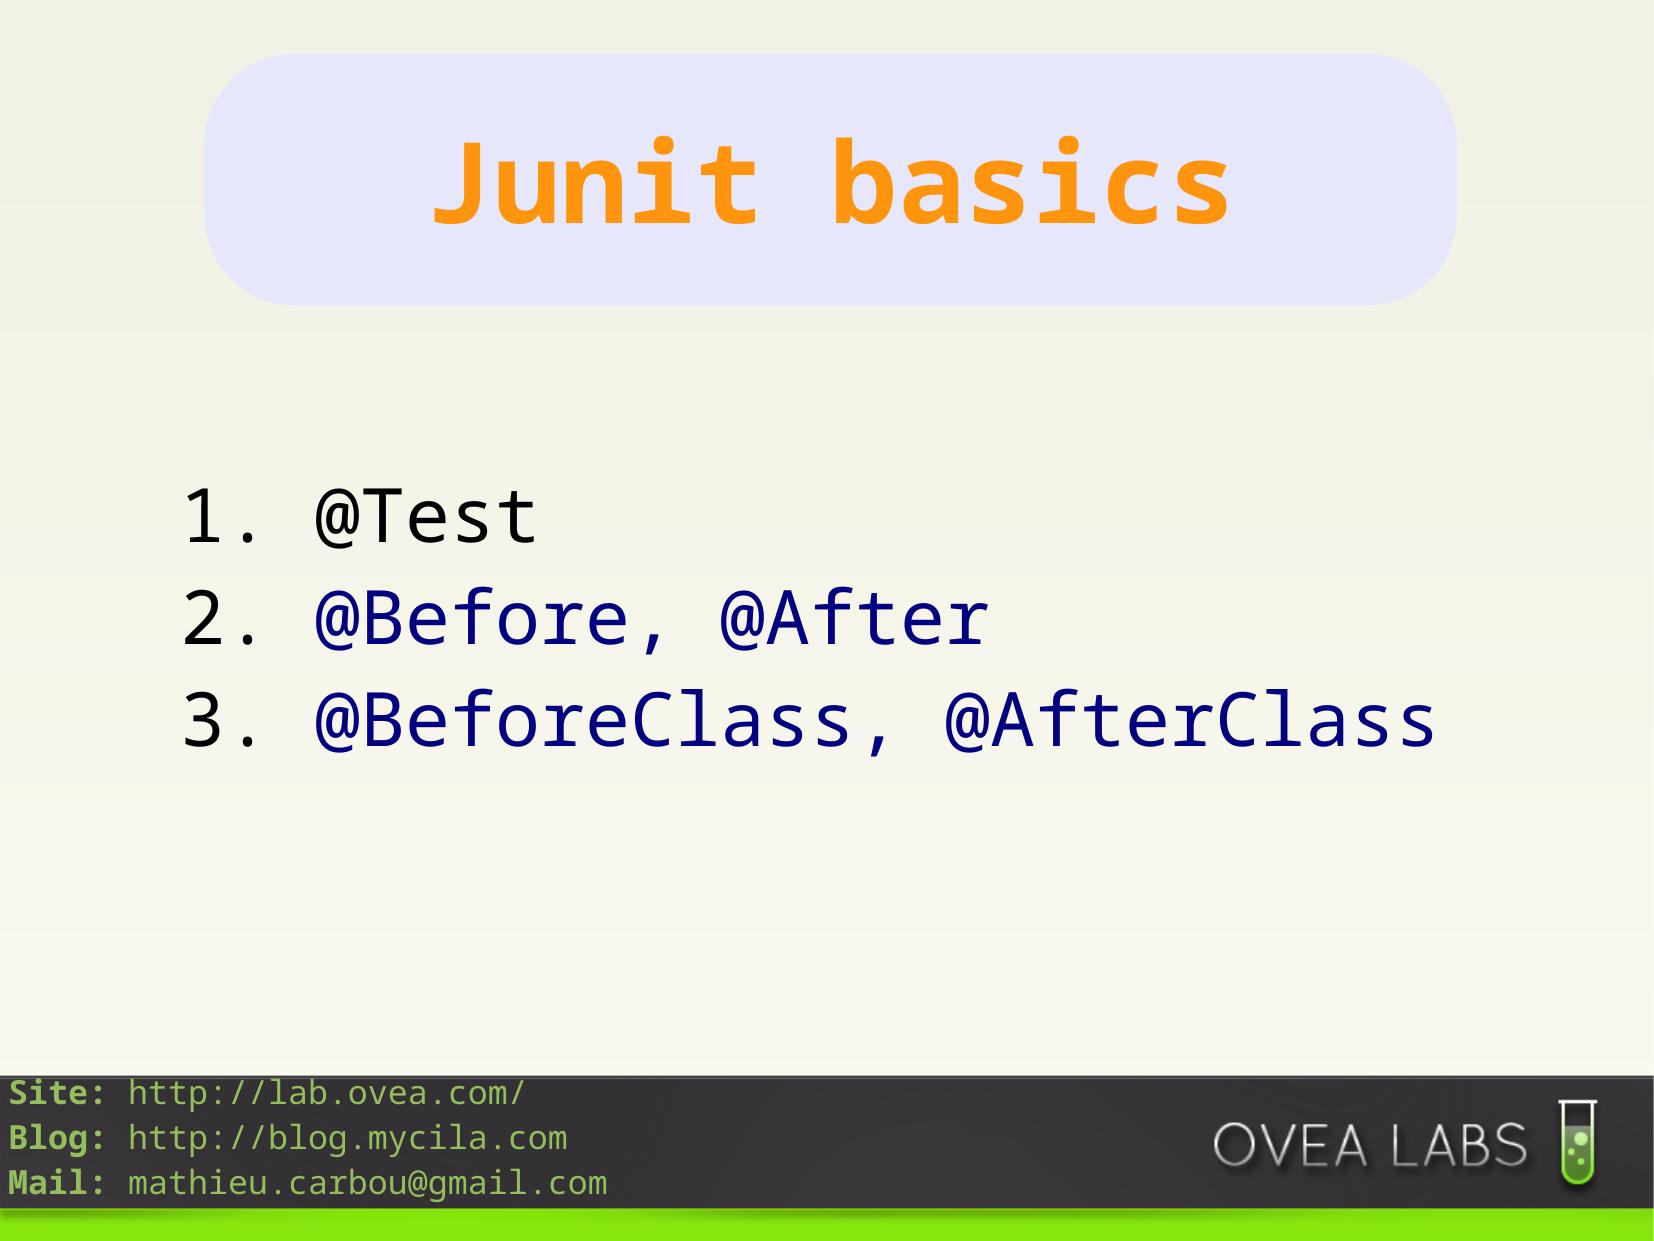

Junit basics
 @Test
 @Before, @After
 @BeforeClass, @AfterClass